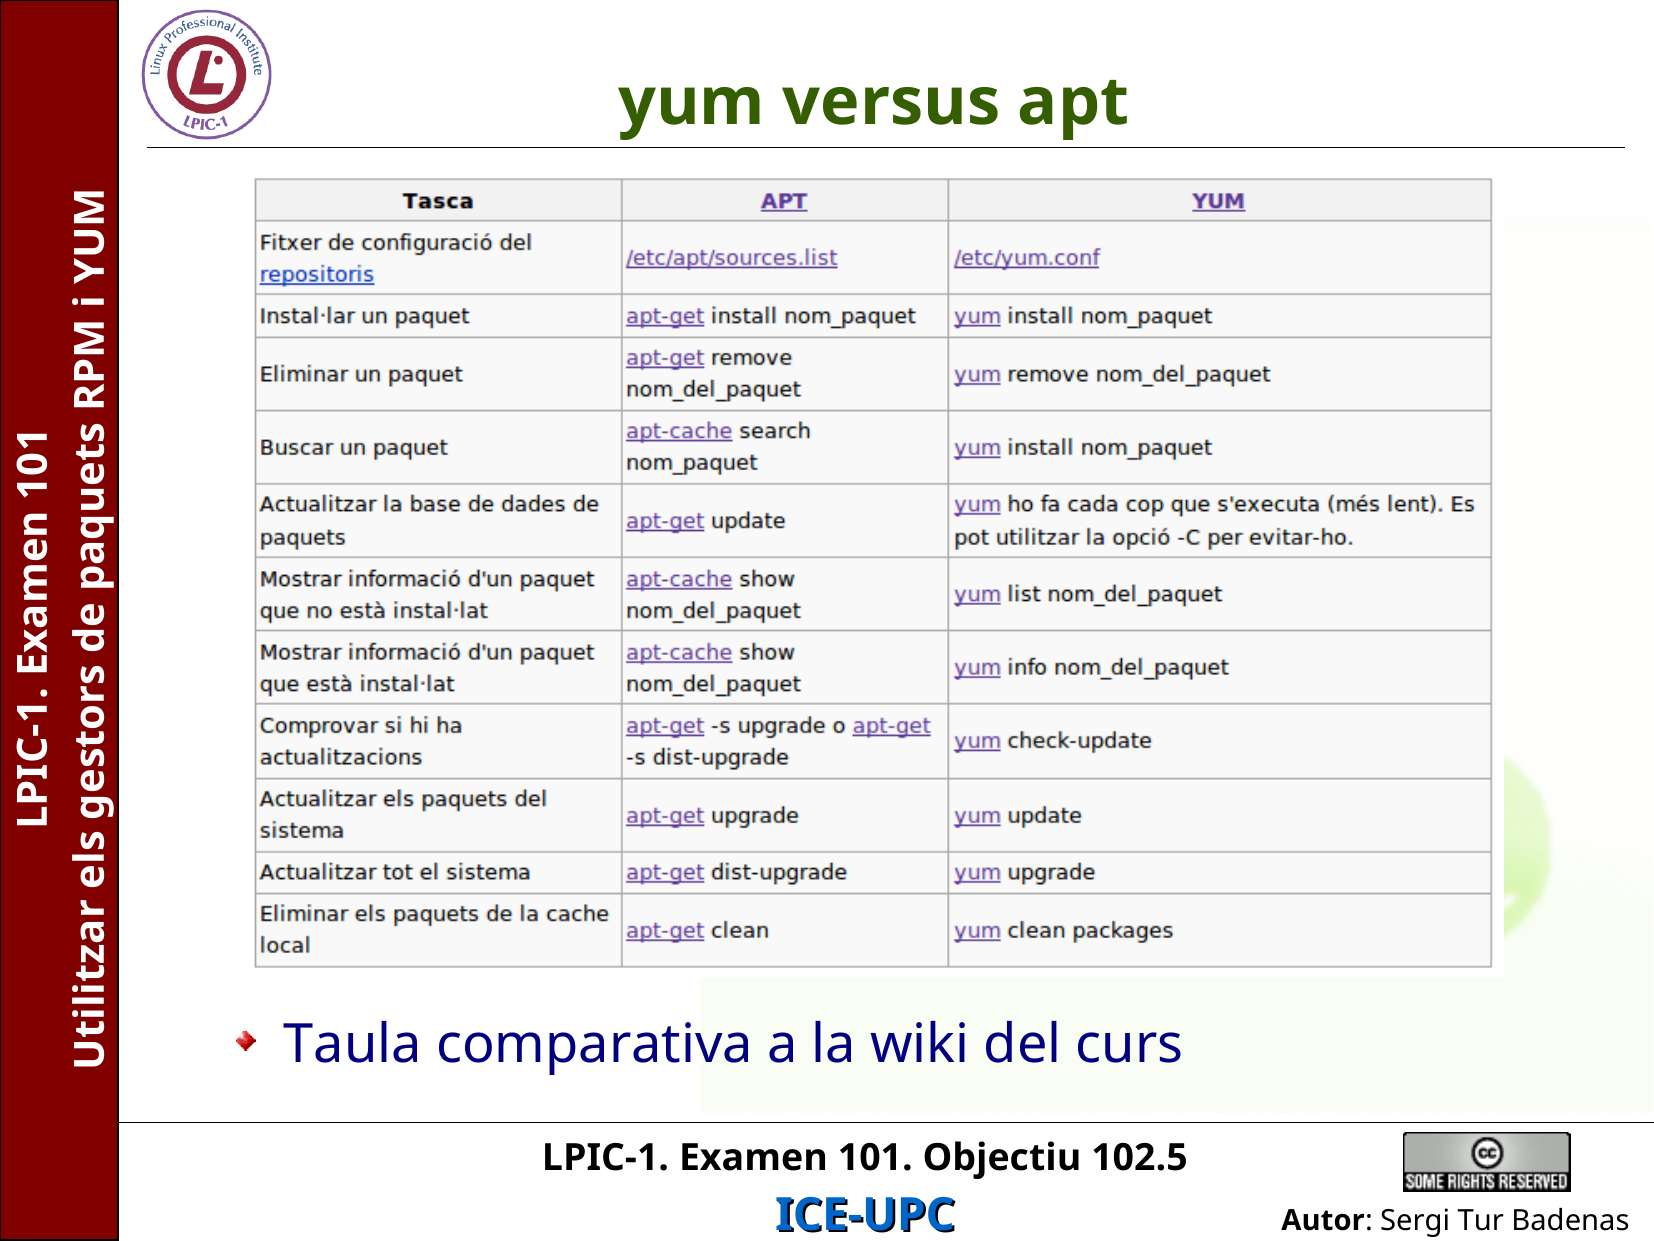

# yum versus apt
Taula comparativa a la wiki del curs